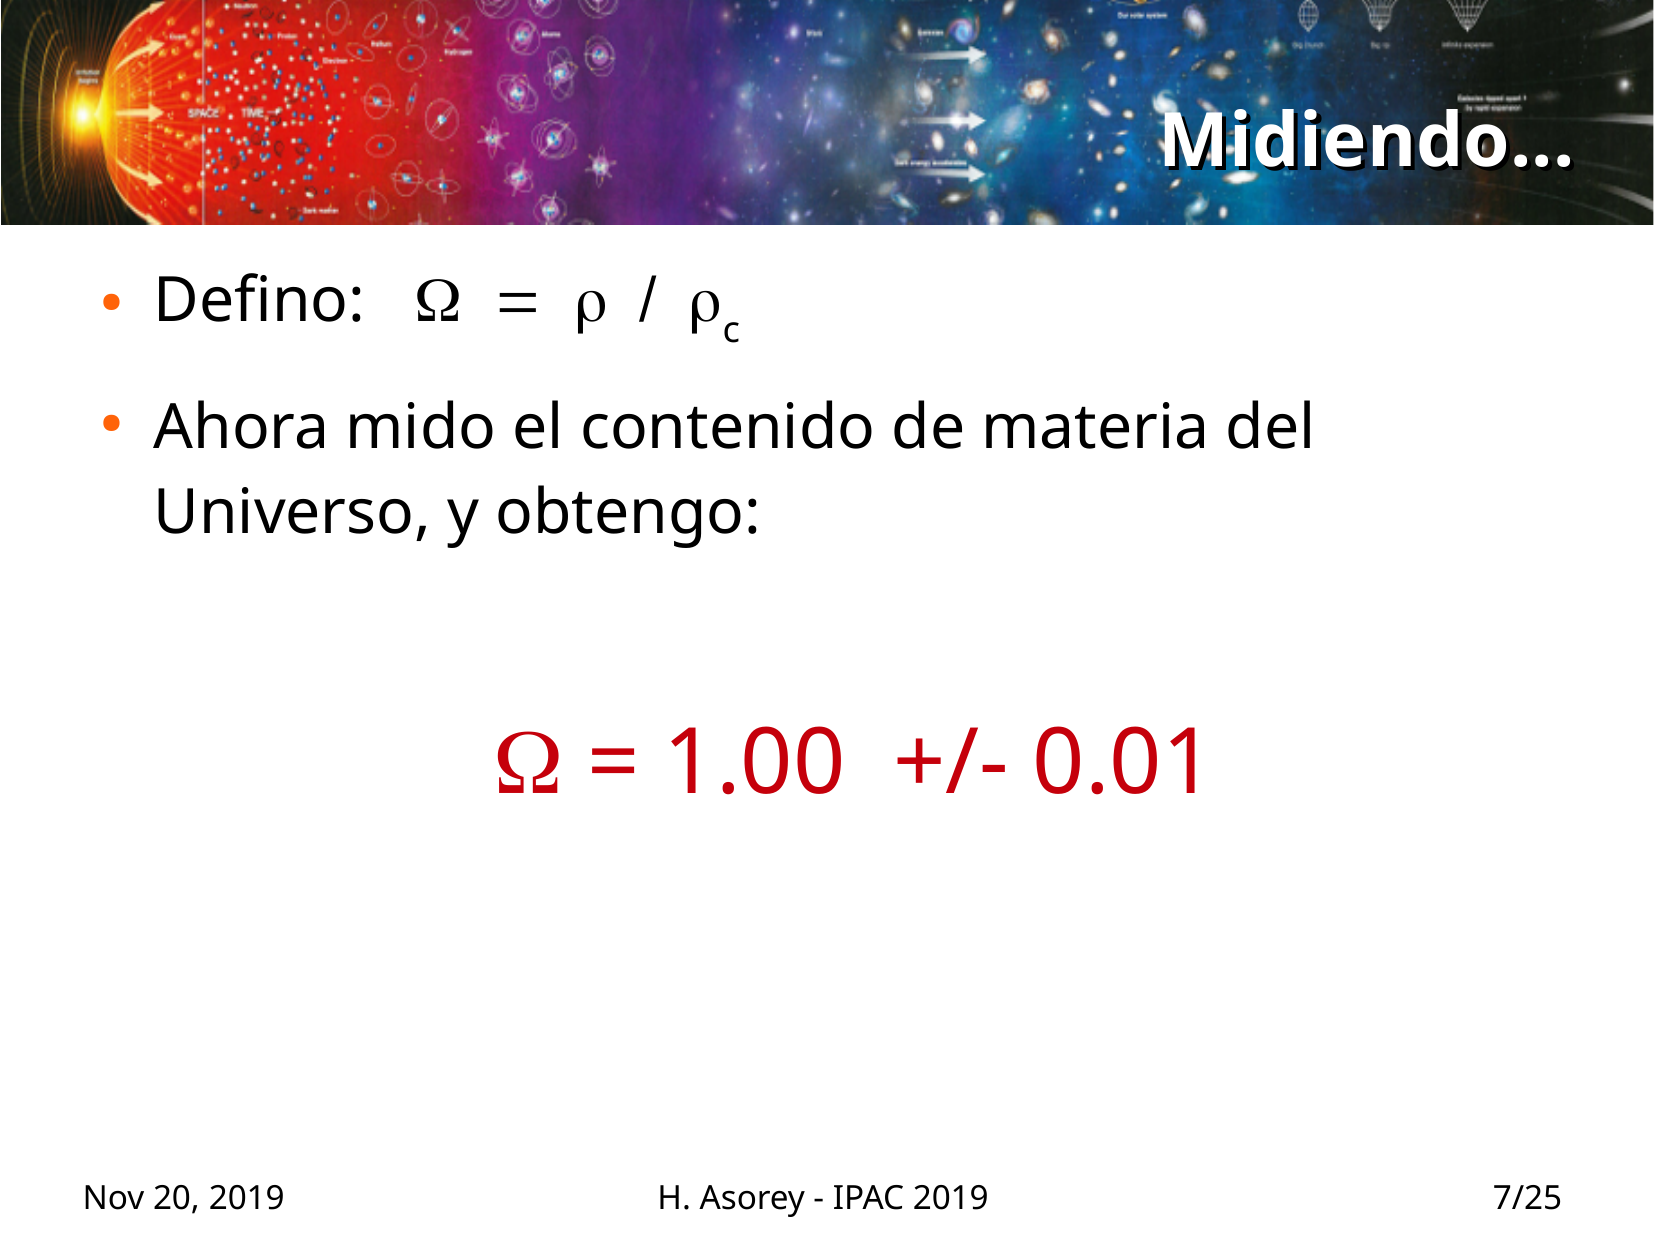

# Midiendo...
Defino: W = r / rc
Ahora mido el contenido de materia del Universo, y obtengo:
 W = 1.00 +/- 0.01
Nov 20, 2019
H. Asorey - IPAC 2019
7